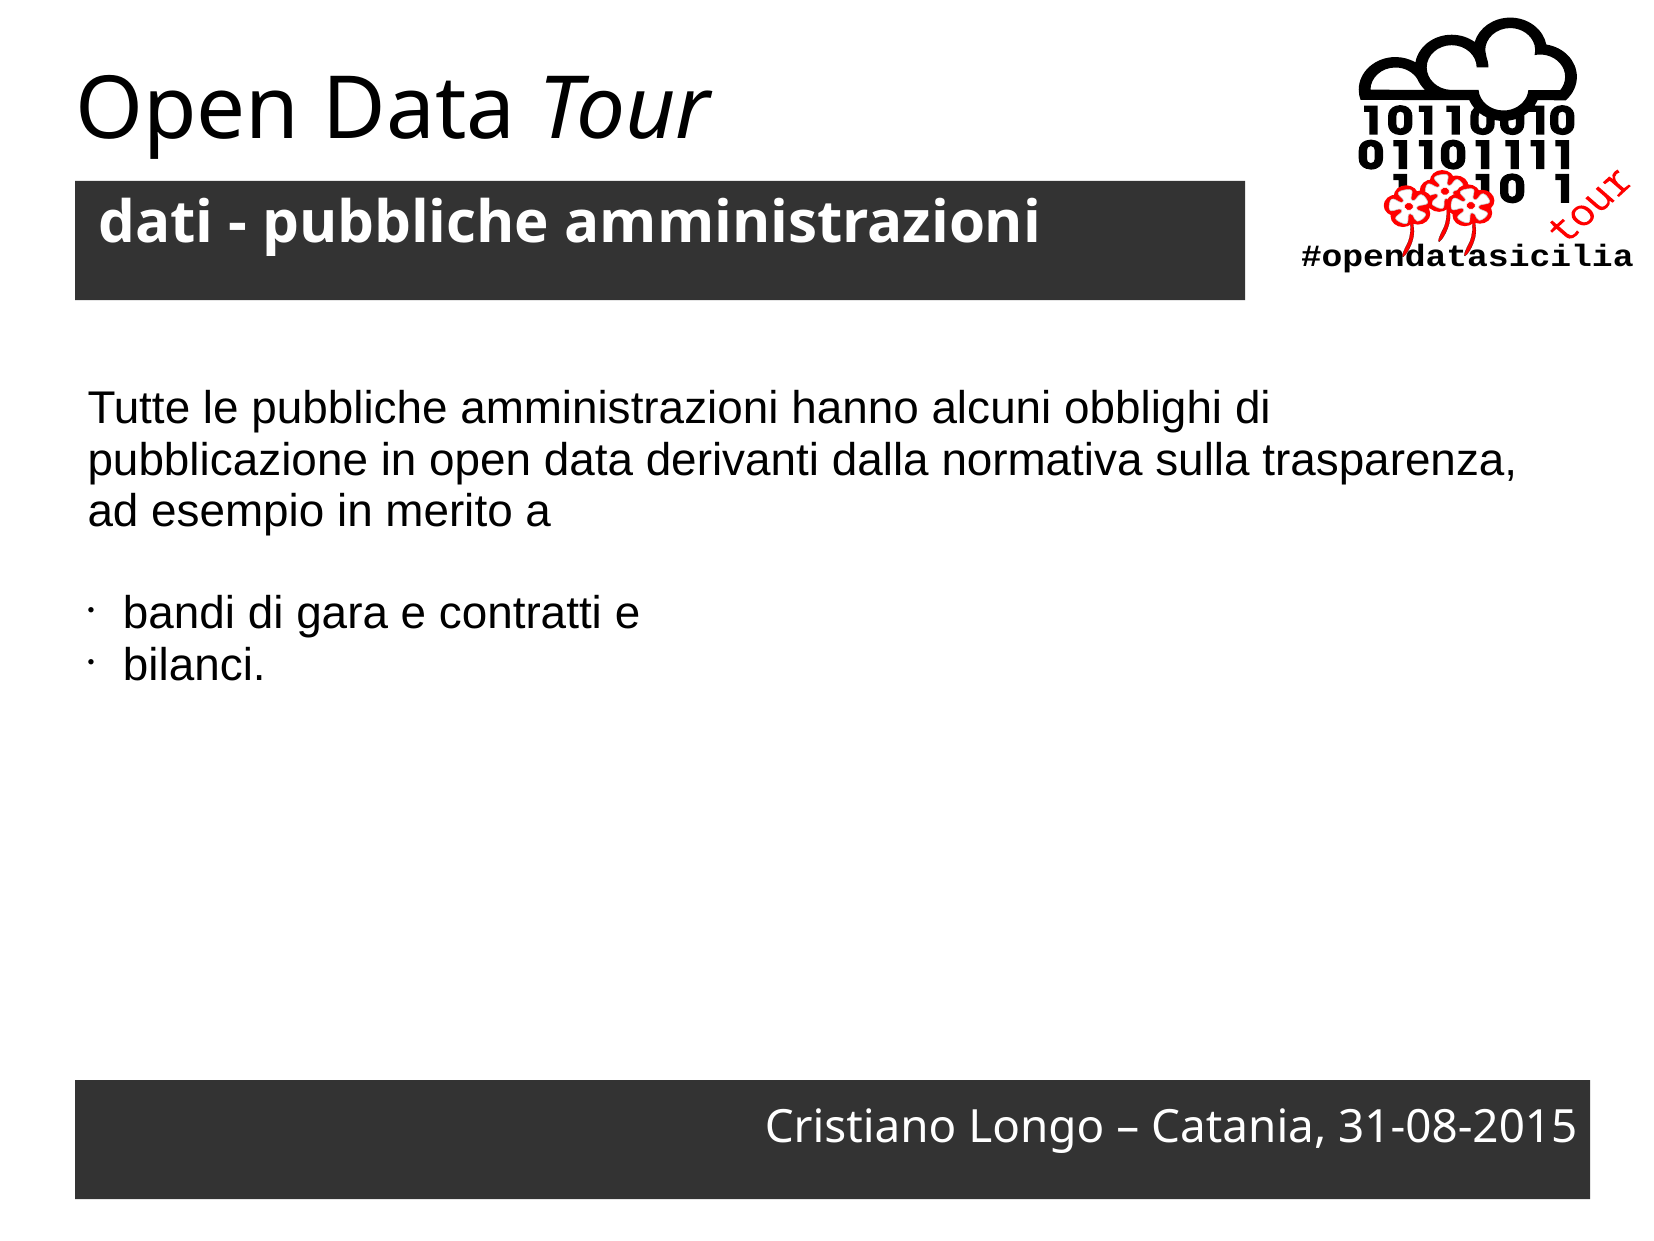

# Open Data Tour
 dati - pubbliche amministrazioni
Tutte le pubbliche amministrazioni hanno alcuni obblighi di pubblicazione in open data derivanti dalla normativa sulla trasparenza, ad esempio in merito a
bandi di gara e contratti e
bilanci.
 Cristiano Longo – Catania, 31-08-2015